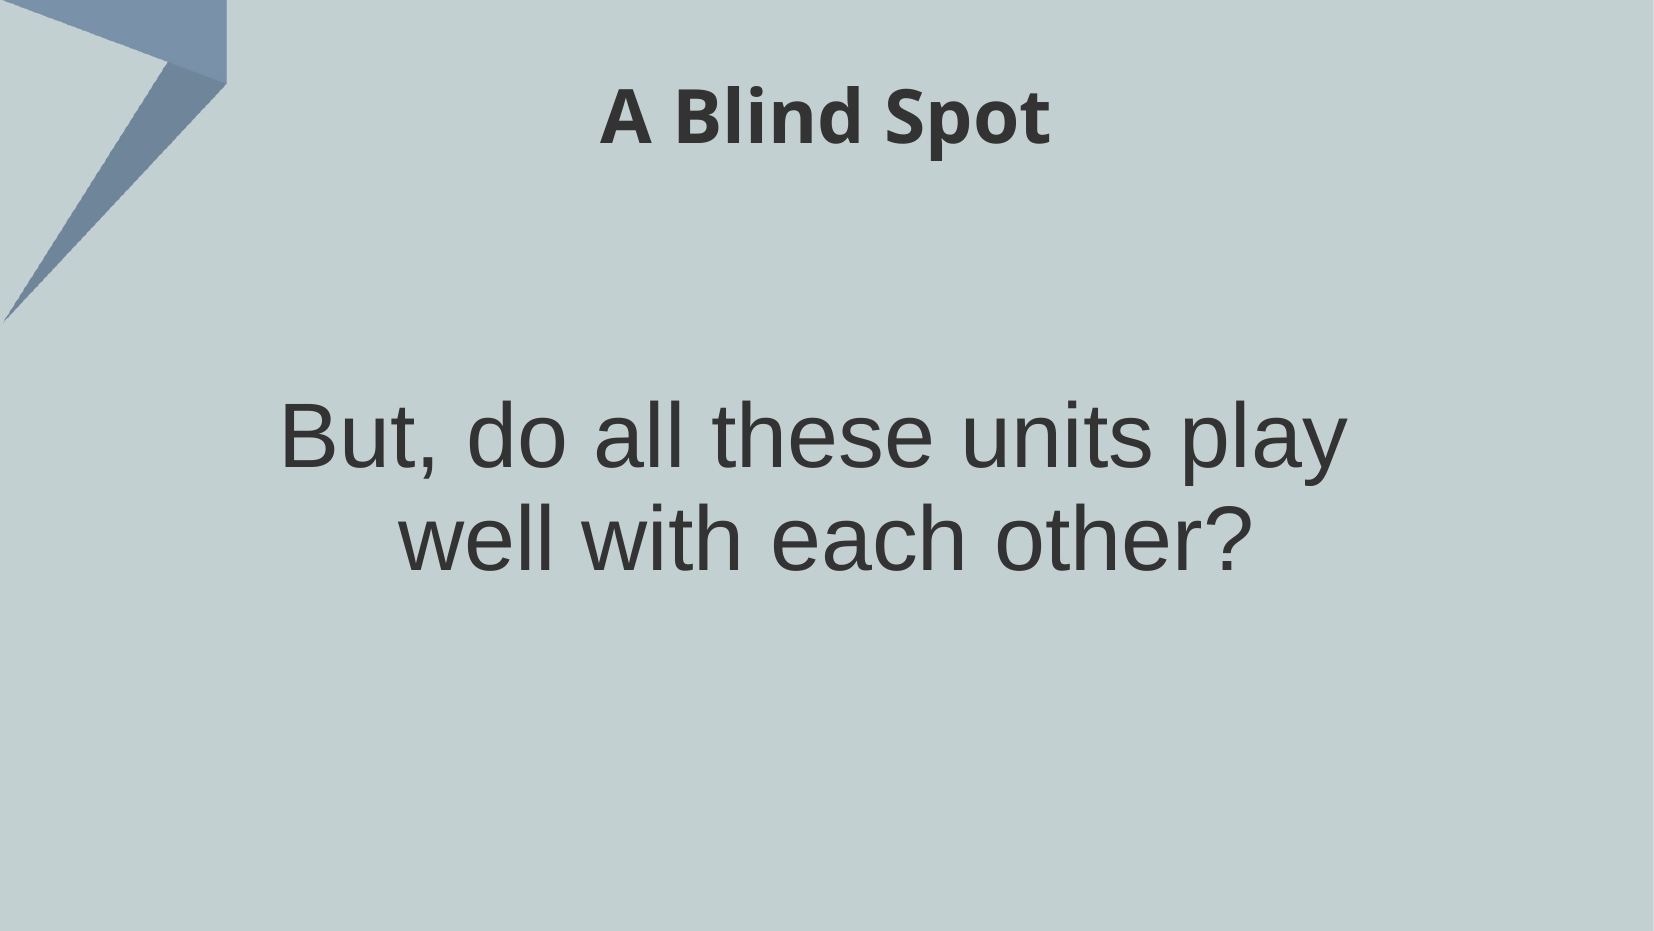

# A Blind Spot
But, do all these units play
well with each other?